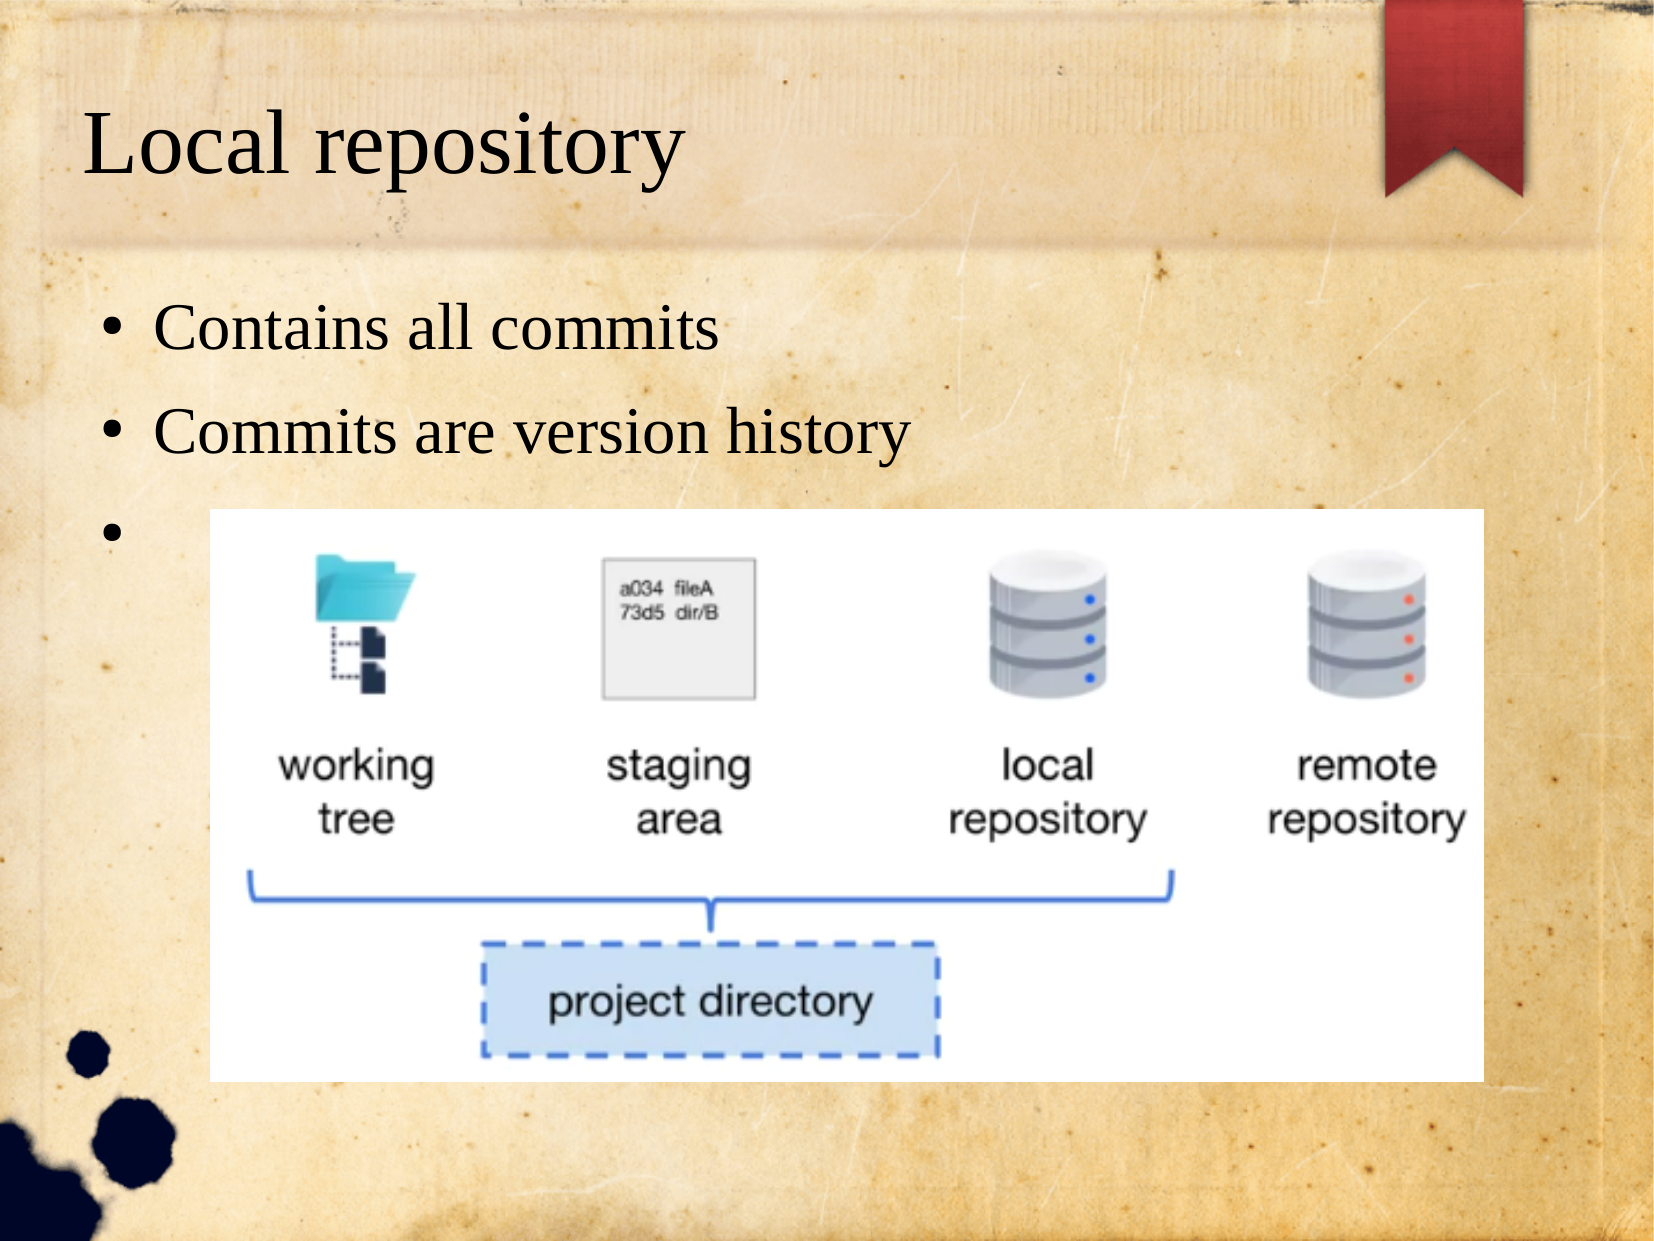

# Local repository
Contains all commits
Commits are version history